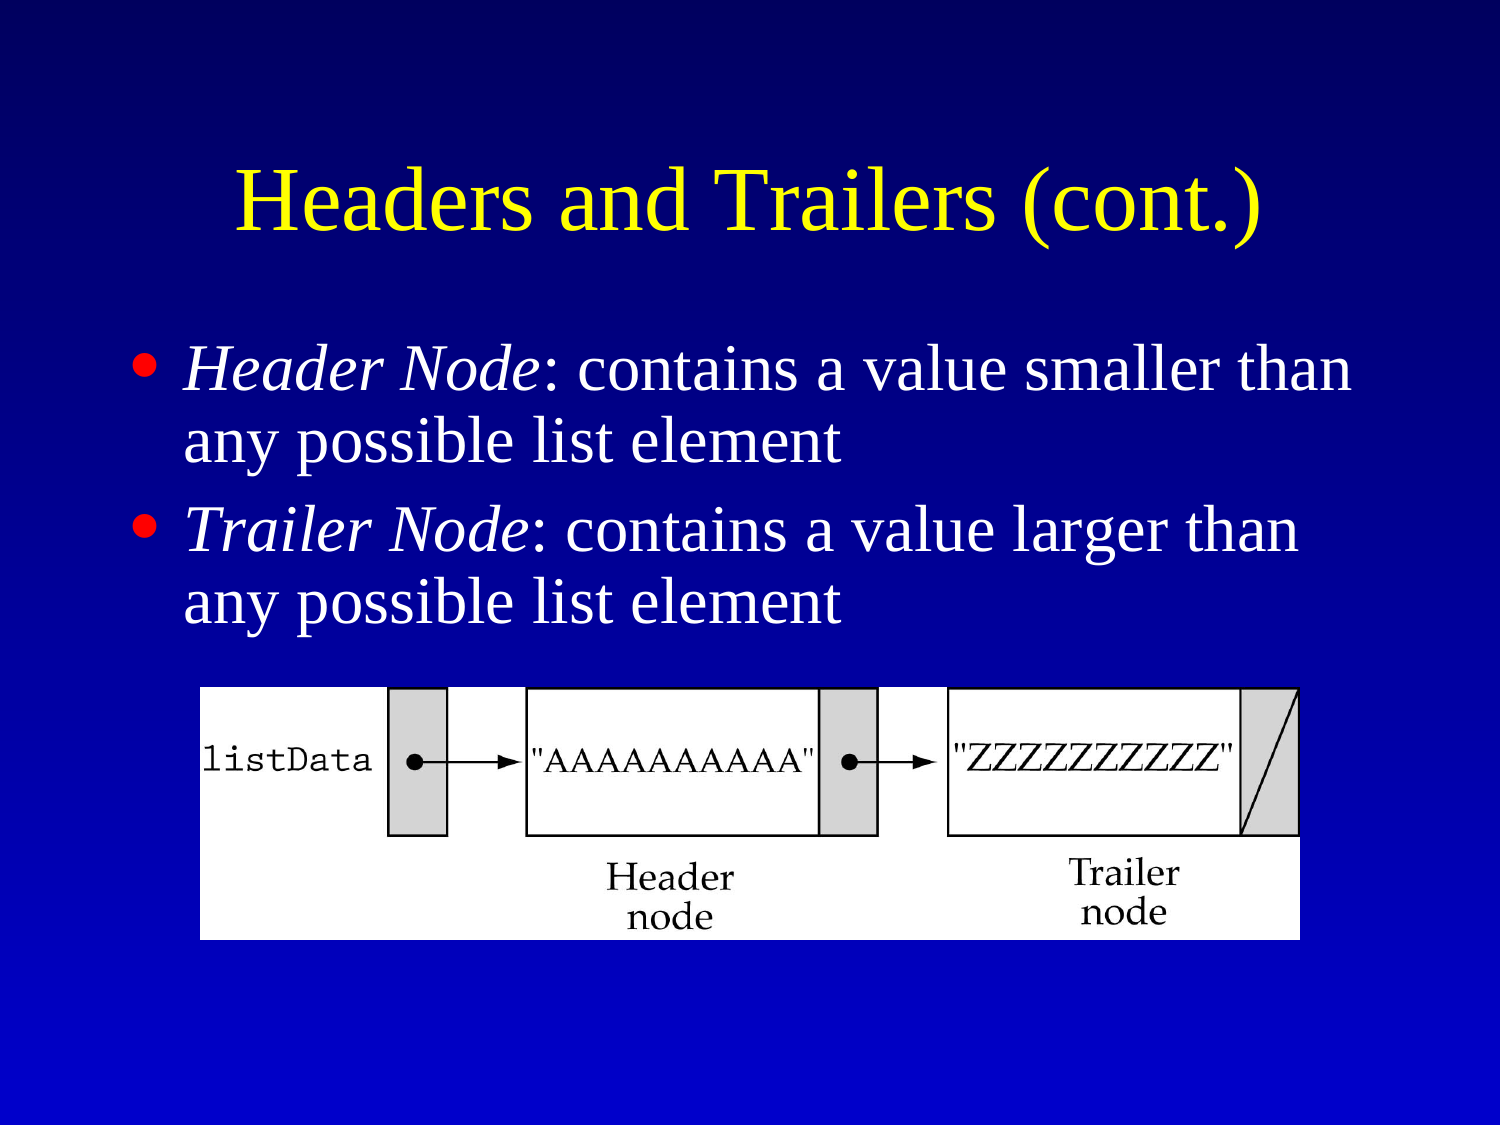

# Headers and Trailers (cont.)
Header Node: contains a value smaller than any possible list element
Trailer Node: contains a value larger than any possible list element